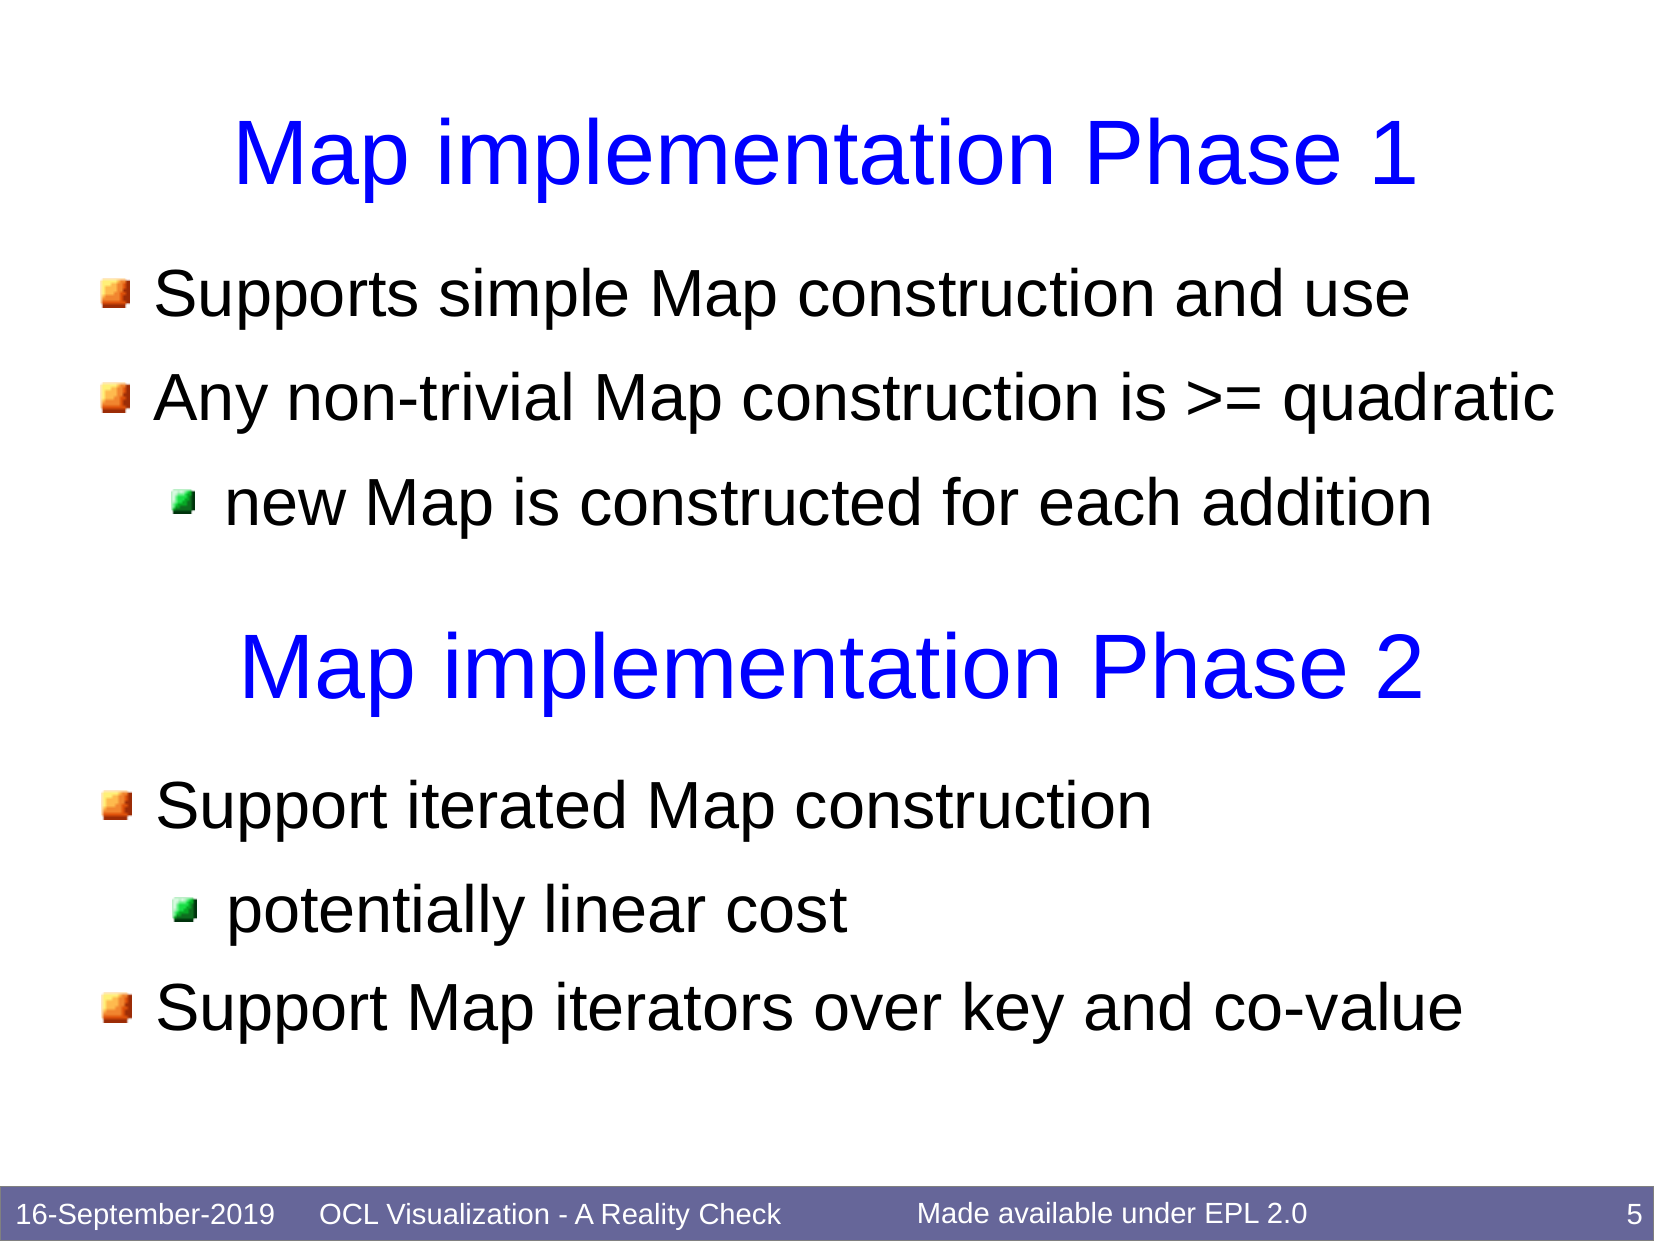

# Map implementation Phase 1
Supports simple Map construction and use
Any non-trivial Map construction is >= quadratic
new Map is constructed for each addition
Map implementation Phase 2
Support iterated Map construction
potentially linear cost
Support Map iterators over key and co-value
16-September-2019
OCL Visualization - A Reality Check
5